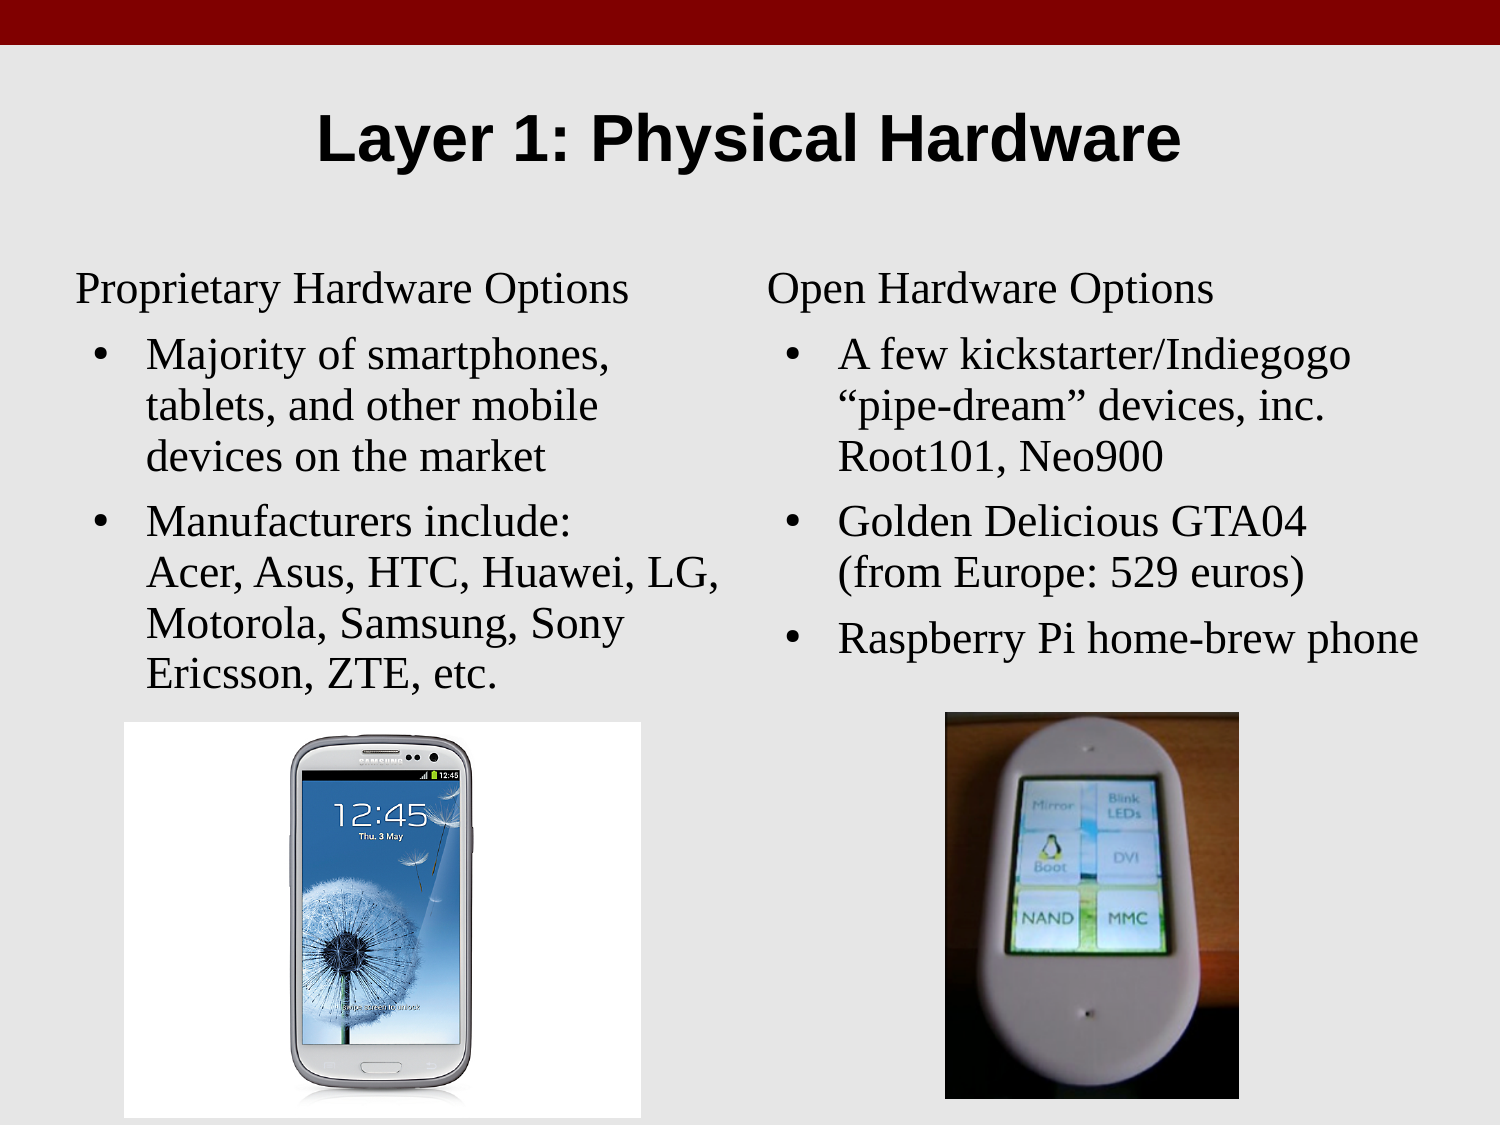

# Layer 1: Physical Hardware
Proprietary Hardware Options
Majority of smartphones, tablets, and other mobile devices on the market
Manufacturers include:
Acer, Asus, HTC, Huawei, LG, Motorola, Samsung, Sony Ericsson, ZTE, etc.
Open Hardware Options
A few kickstarter/Indiegogo “pipe-dream” devices, inc. Root101, Neo900
Golden Delicious GTA04
(from Europe: 529 euros)
Raspberry Pi home-brew phone